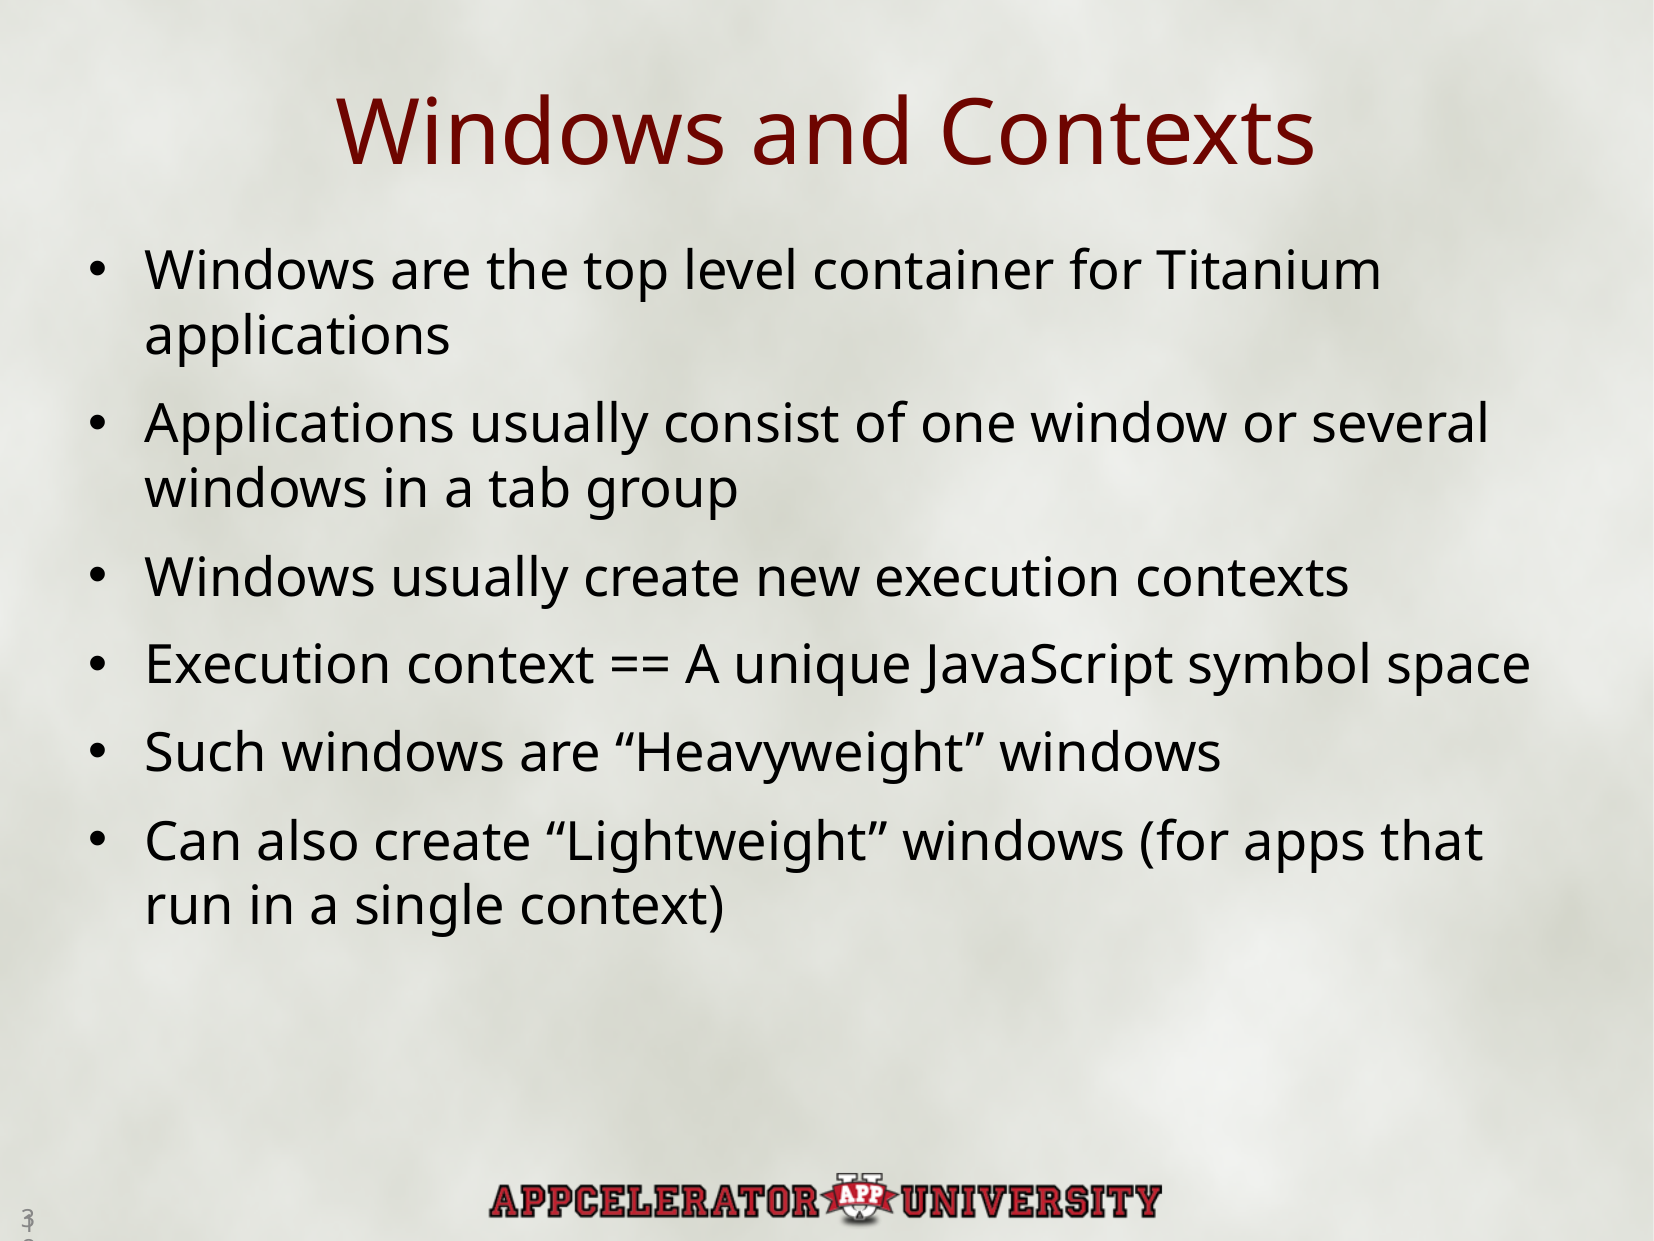

# Windows and Contexts
Windows are the top level container for Titanium applications
Applications usually consist of one window or several windows in a tab group
Windows usually create new execution contexts
Execution context == A unique JavaScript symbol space
Such windows are “Heavyweight” windows
Can also create “Lightweight” windows (for apps that run in a single context)
18
3